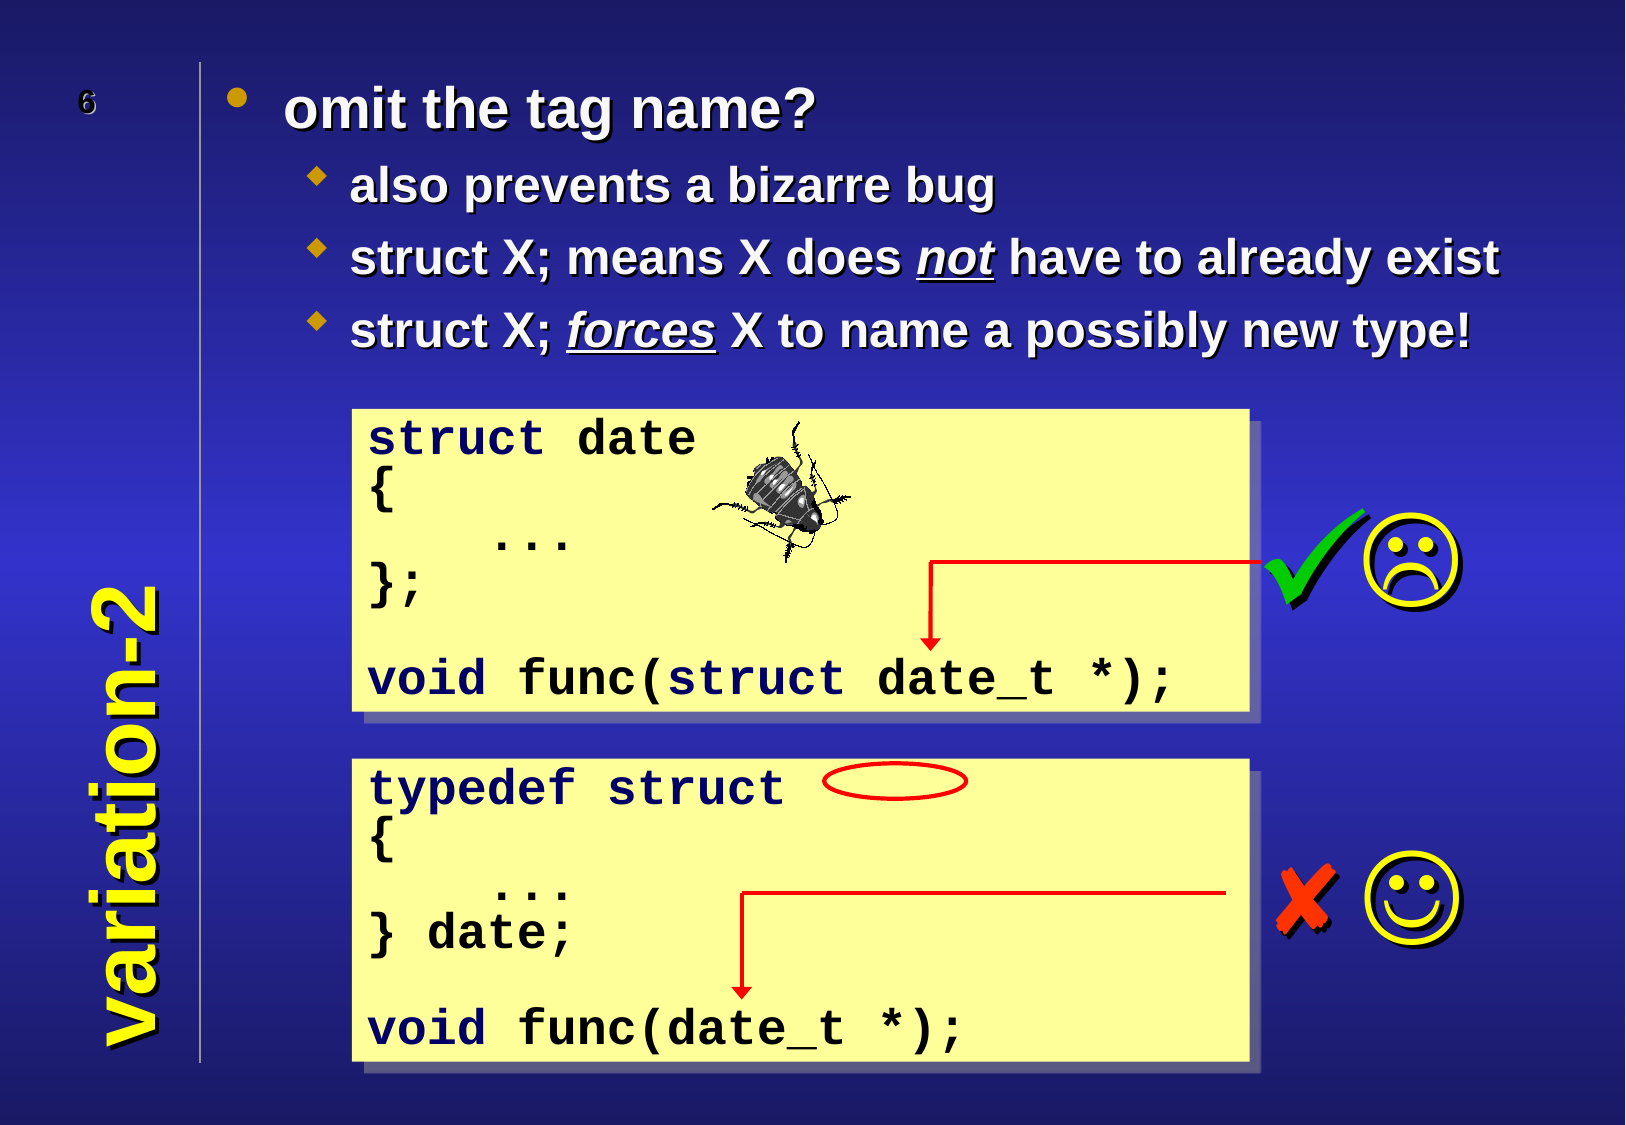

6
omit the tag name?
also prevents a bizarre bug
struct X; means X does not have to already exist
struct X; forces X to name a possibly new type!
struct date
{
 ...
};
void func(struct date_t *);


# variation-2
typedef struct
{
 ...
} date;
void func(date_t *);

